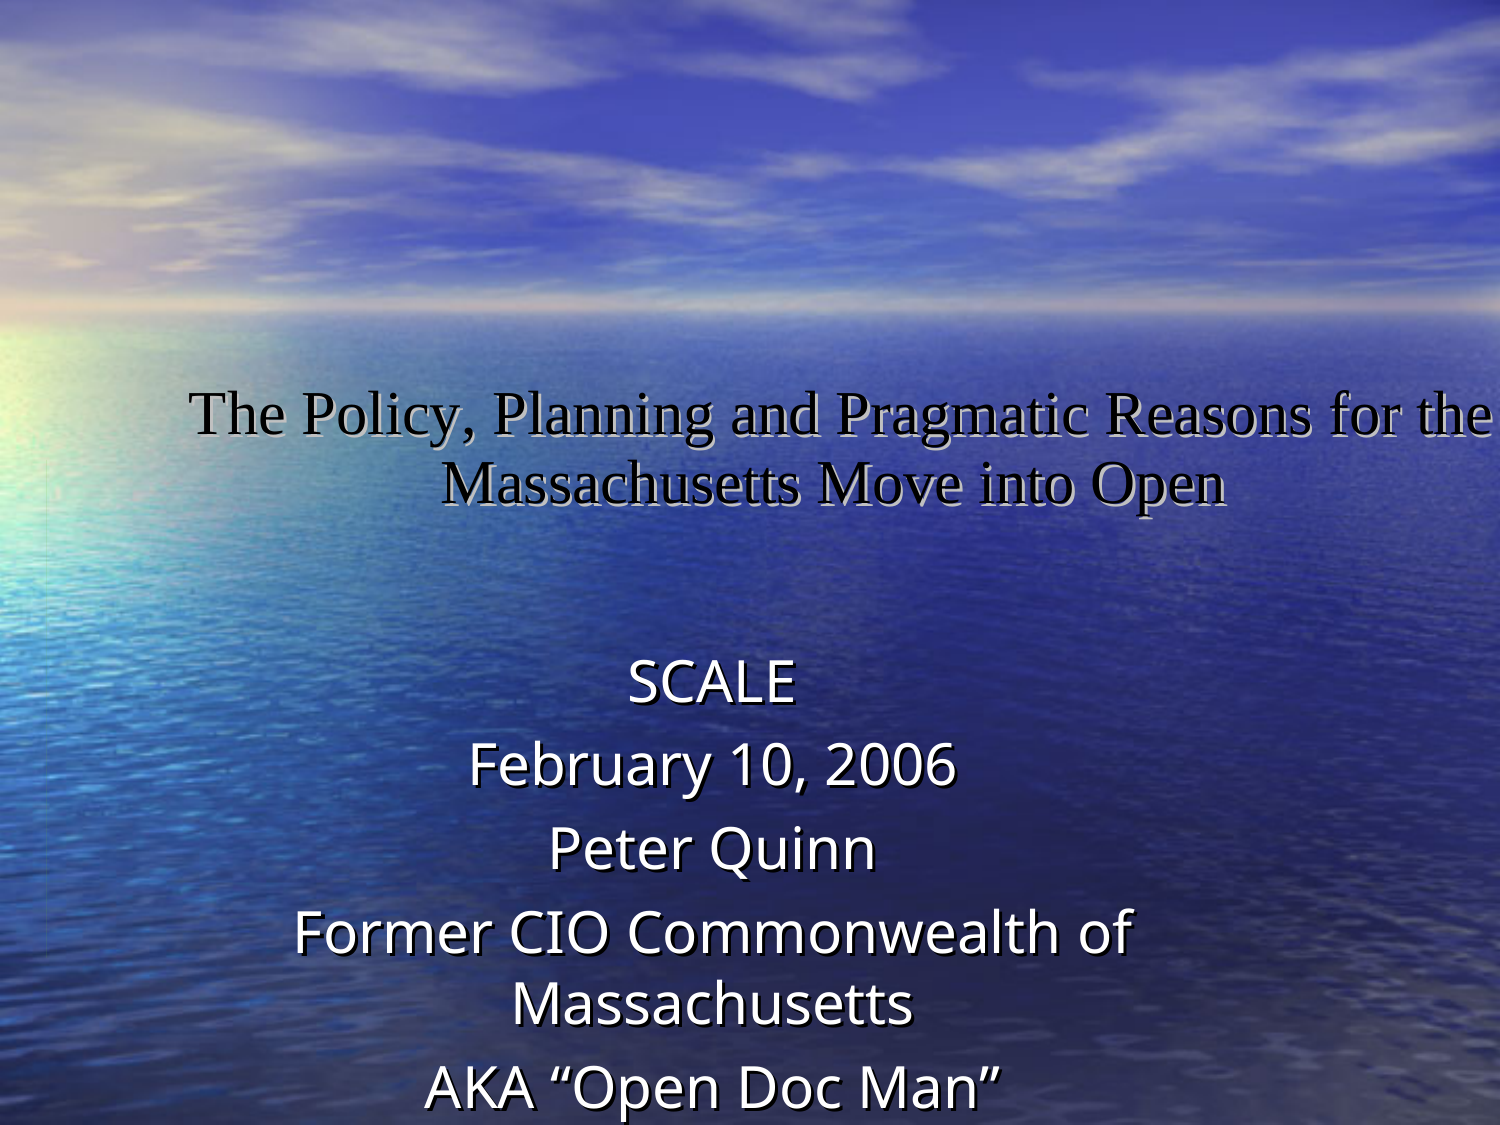

# The Policy, Planning and Pragmatic Reasons for the Massachusetts Move into Open
SCALE
February 10, 2006
Peter Quinn
Former CIO Commonwealth of Massachusetts
AKA “Open Doc Man”